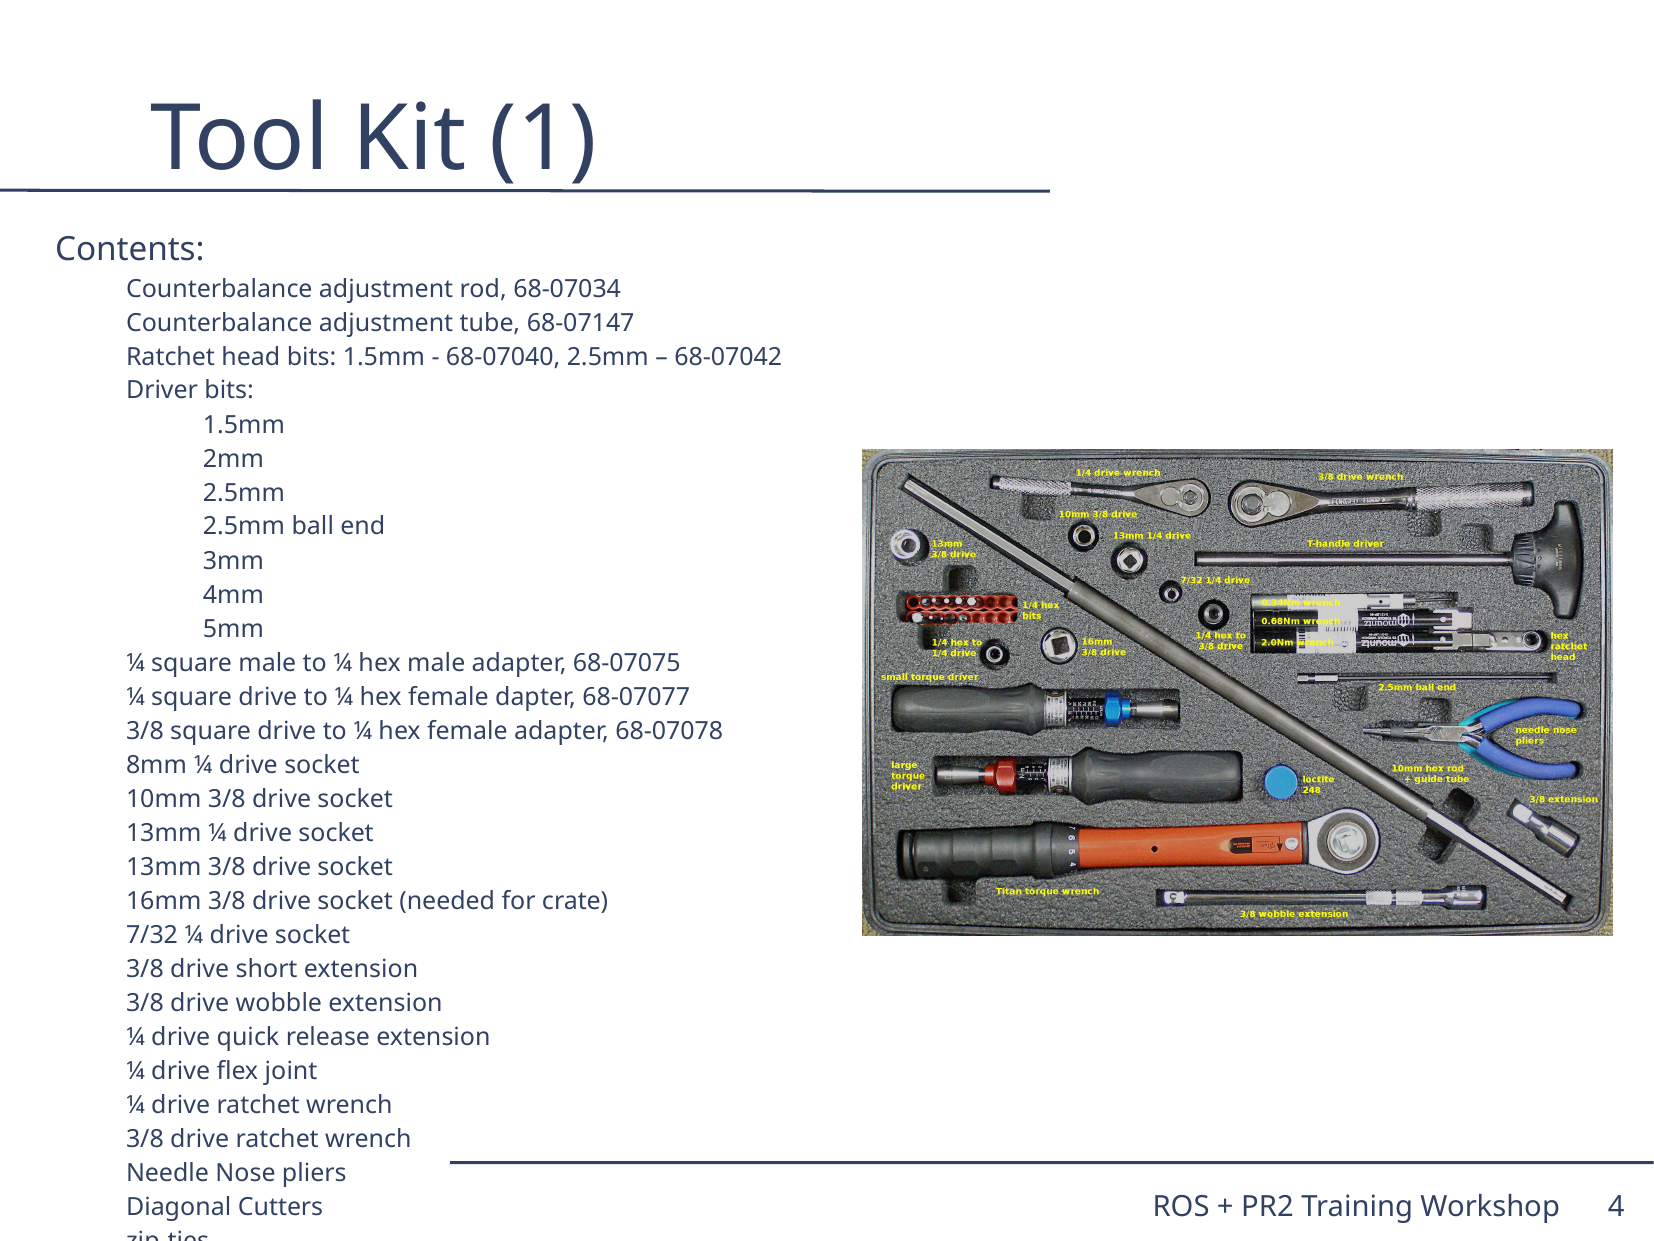

# Tool Kit (1)
Contents:
Counterbalance adjustment rod, 68-07034
Counterbalance adjustment tube, 68-07147
Ratchet head bits: 1.5mm - 68-07040, 2.5mm – 68-07042
Driver bits:
1.5mm
2mm
2.5mm
2.5mm ball end
3mm
4mm
5mm
¼ square male to ¼ hex male adapter, 68-07075
¼ square drive to ¼ hex female dapter, 68-07077
3/8 square drive to ¼ hex female adapter, 68-07078
8mm ¼ drive socket
10mm 3/8 drive socket
13mm ¼ drive socket
13mm 3/8 drive socket
16mm 3/8 drive socket (needed for crate)
7/32 ¼ drive socket
3/8 drive short extension
3/8 drive wobble extension
¼ drive quick release extension
¼ drive flex joint
¼ drive ratchet wrench
3/8 drive ratchet wrench
Needle Nose pliers
Diagonal Cutters
zip-ties
- See support.willowgarage.com to order replacement parts.